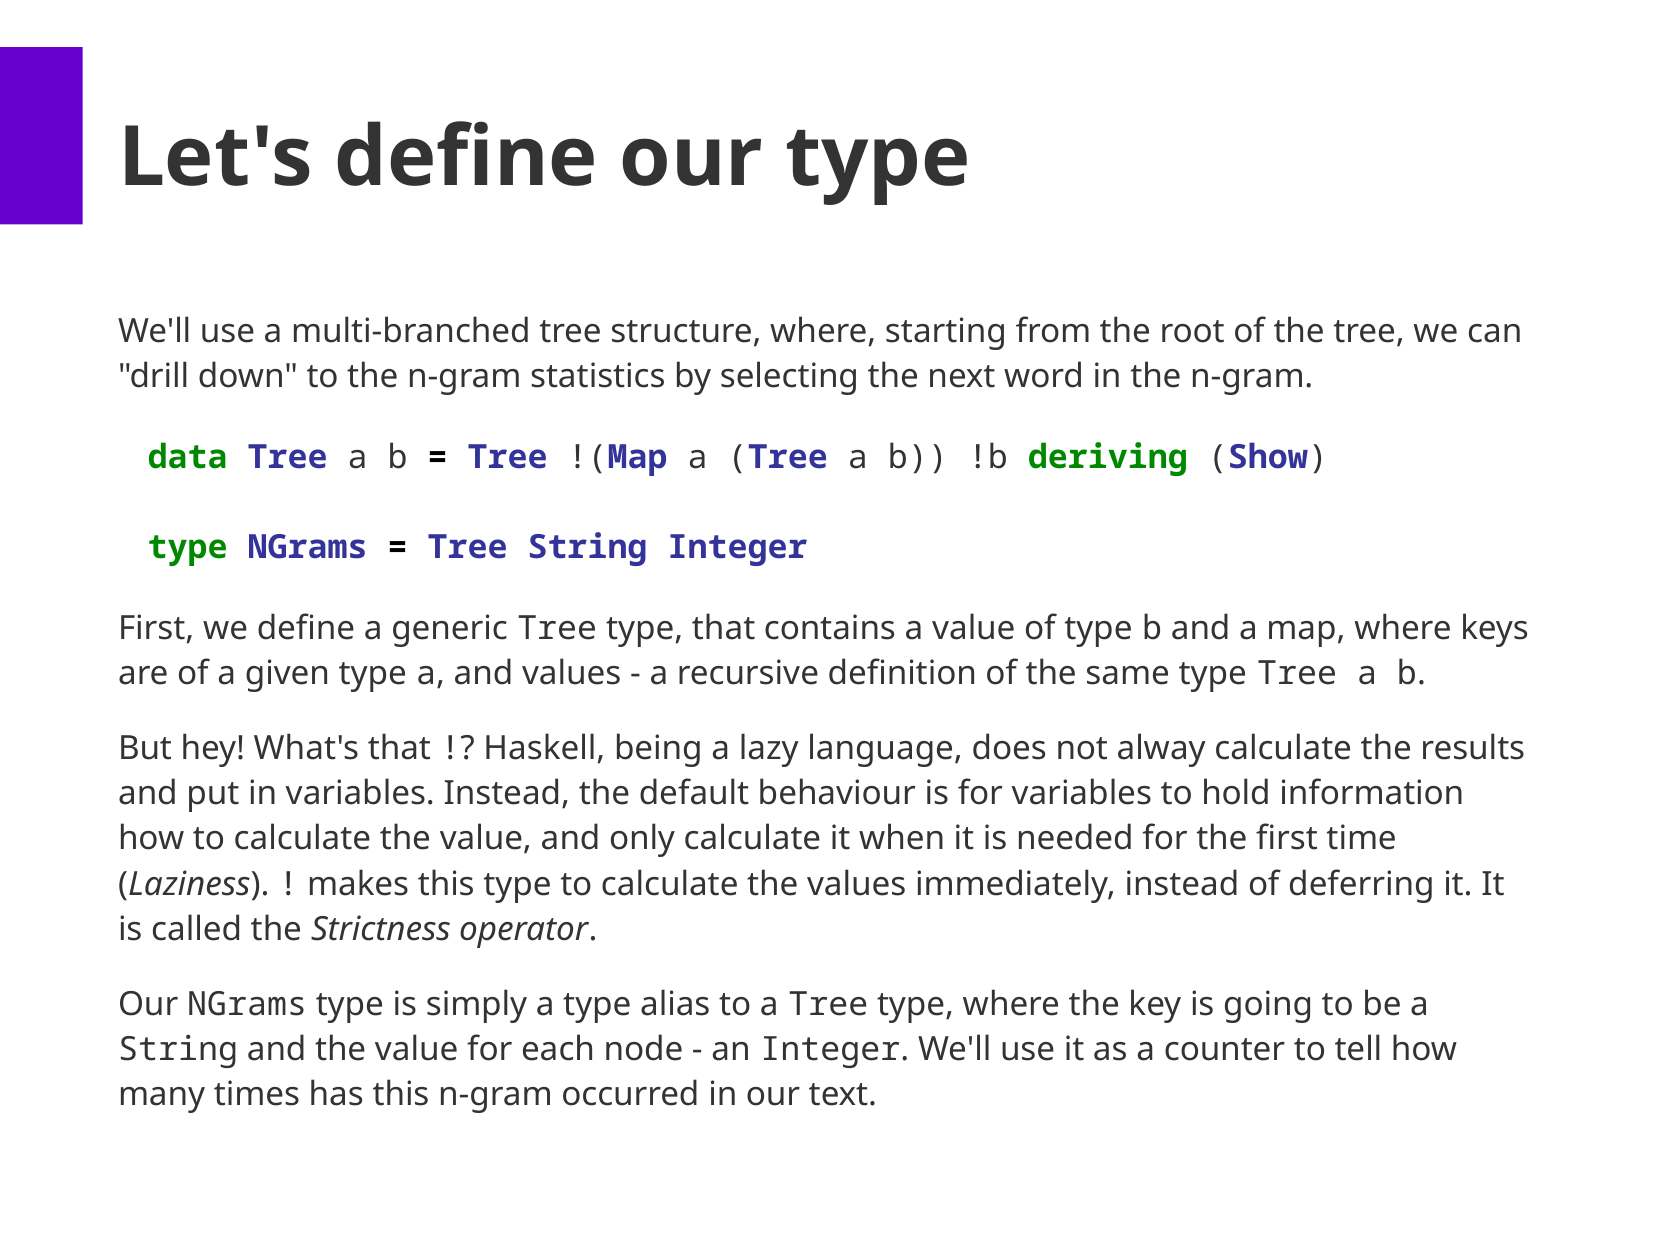

# Let's define our type
We'll use a multi-branched tree structure, where, starting from the root of the tree, we can "drill down" to the n-gram statistics by selecting the next word in the n-gram.
data Tree a b = Tree !(Map a (Tree a b)) !b deriving (Show)
type NGrams = Tree String Integer
First, we define a generic Tree type, that contains a value of type b and a map, where keys are of a given type a, and values - a recursive definition of the same type Tree a b.
But hey! What's that !? Haskell, being a lazy language, does not alway calculate the results and put in variables. Instead, the default behaviour is for variables to hold information how to calculate the value, and only calculate it when it is needed for the first time (Laziness). ! makes this type to calculate the values immediately, instead of deferring it. It is called the Strictness operator.
Our NGrams type is simply a type alias to a Tree type, where the key is going to be a String and the value for each node - an Integer. We'll use it as a counter to tell how many times has this n-gram occurred in our text.